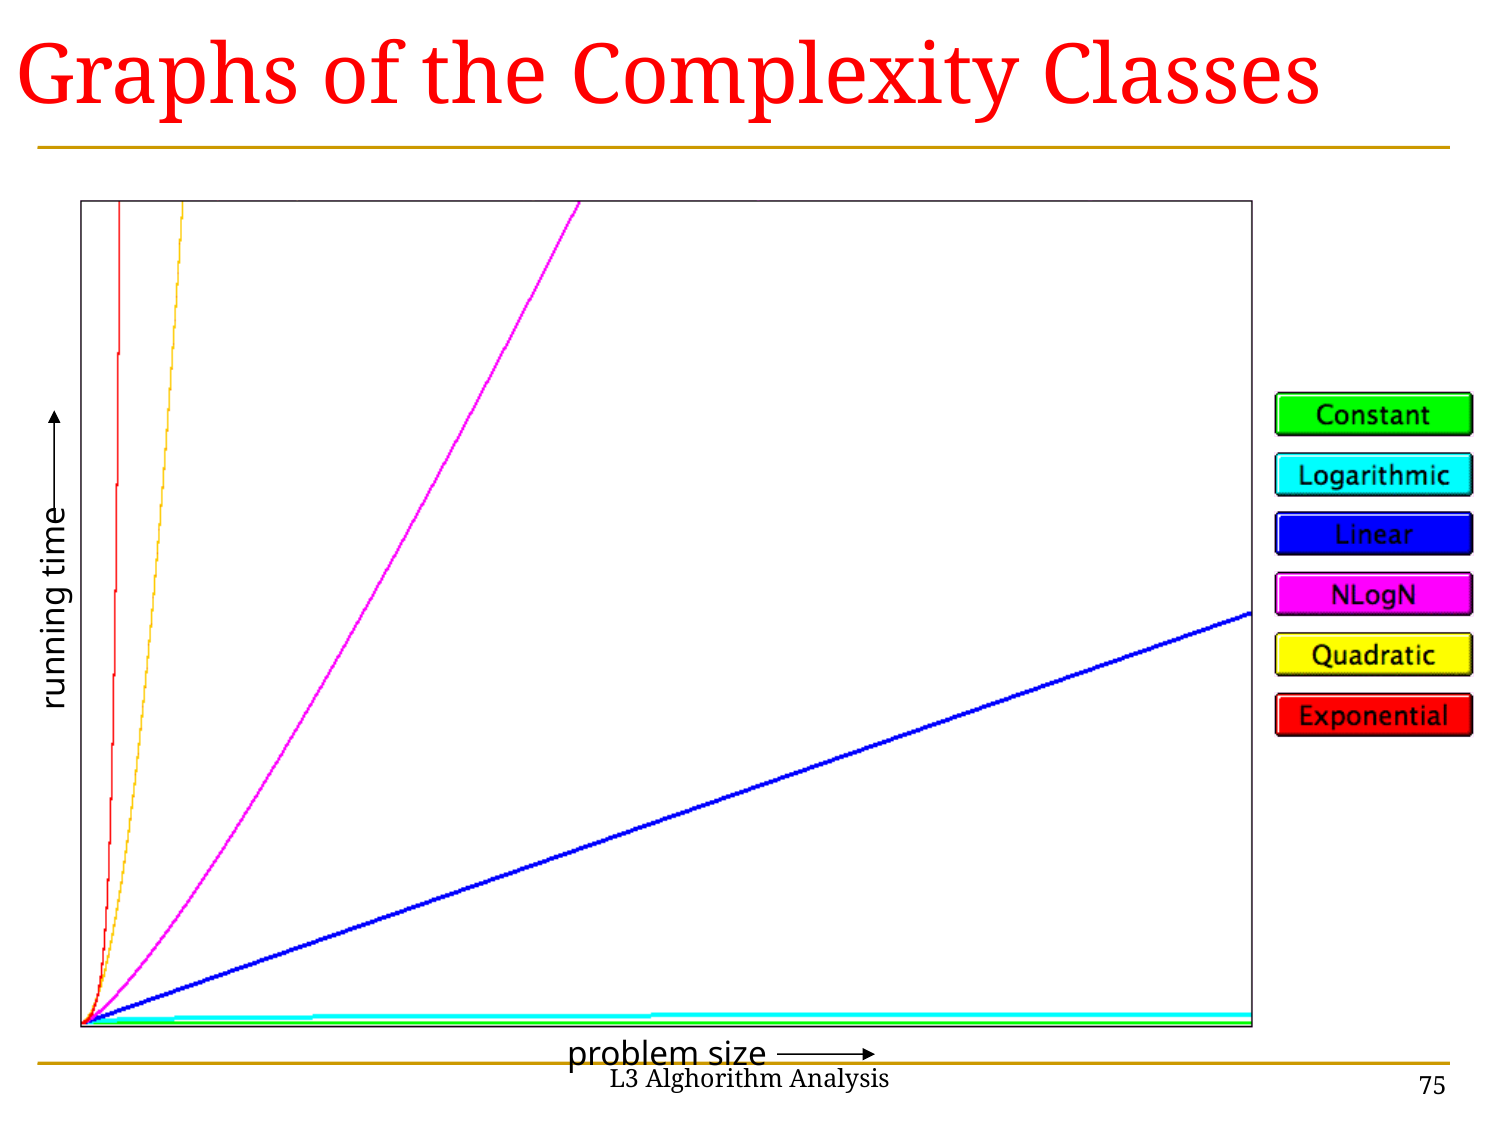

# Graphs of the Complexity Classes
running time
problem size
L3 Alghorithm Analysis